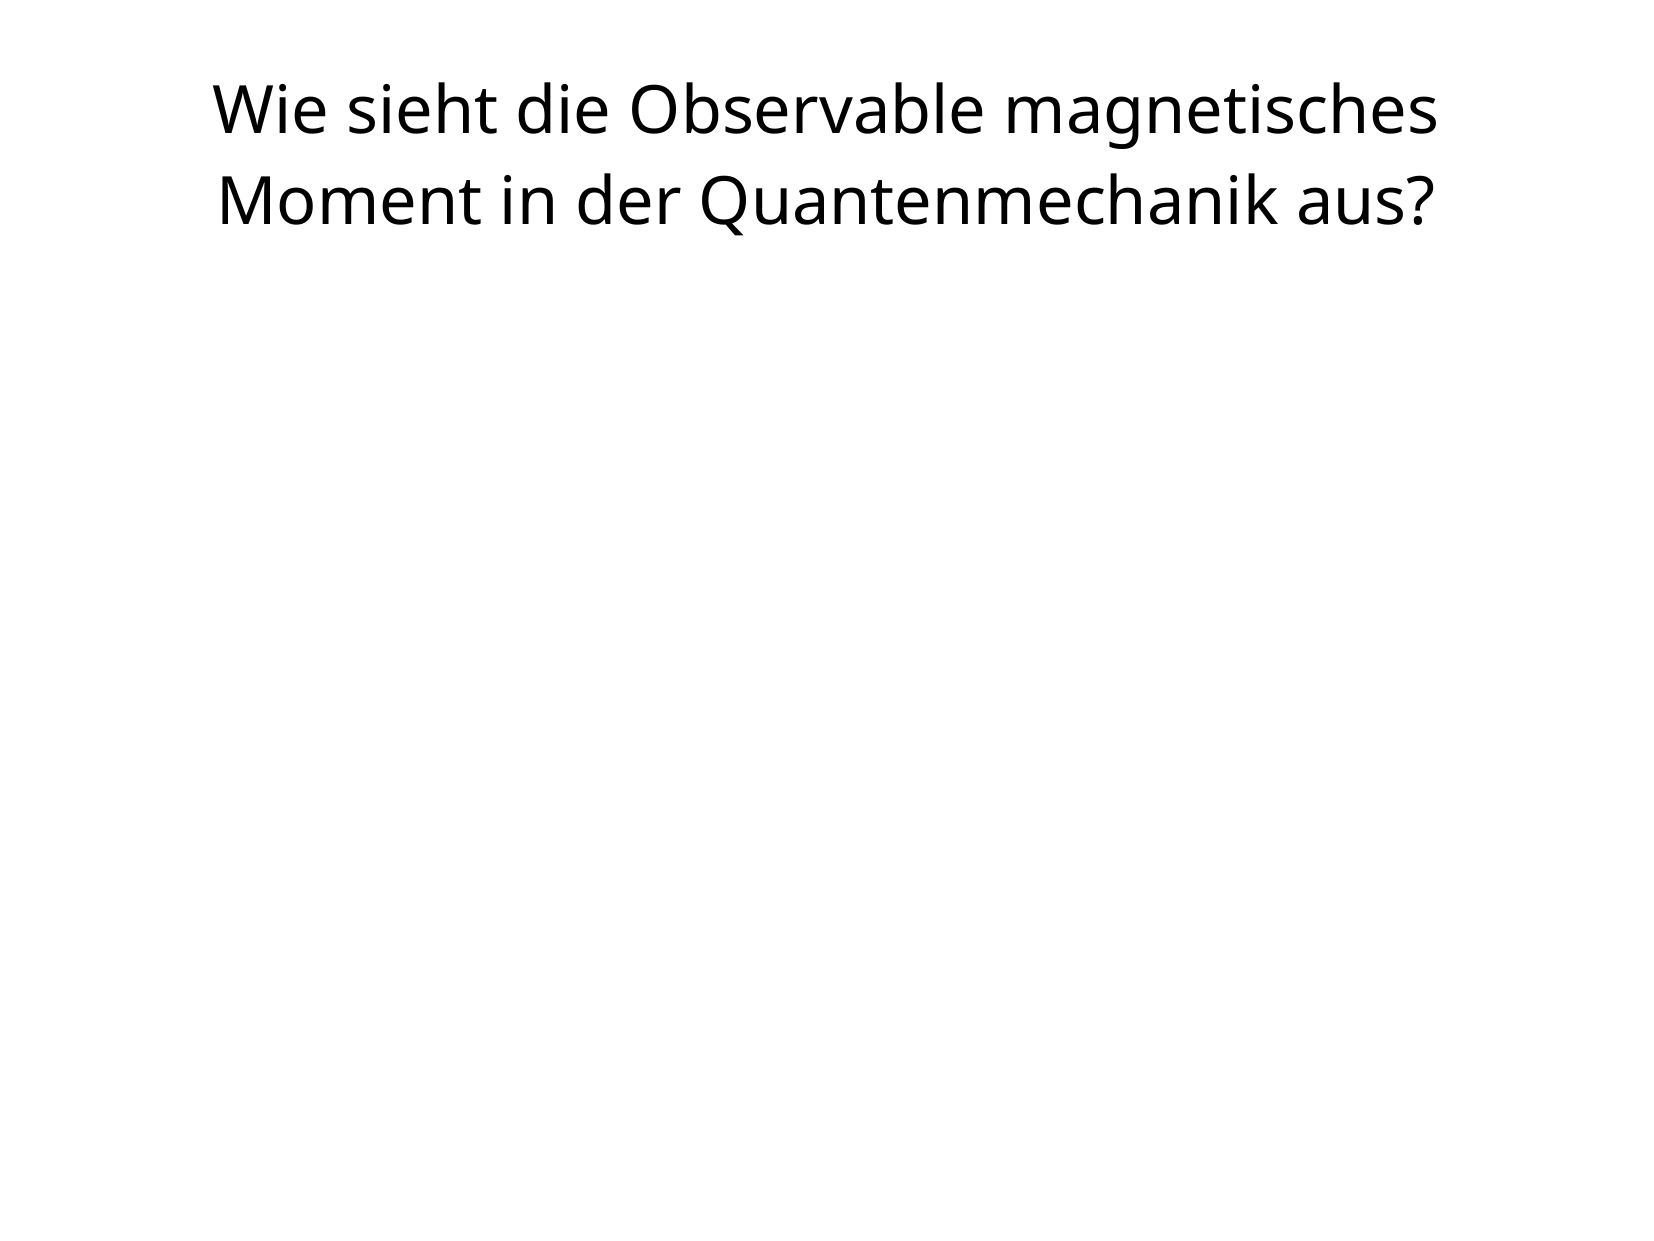

# Wie sieht die Observable magnetisches Moment in der Quantenmechanik aus?